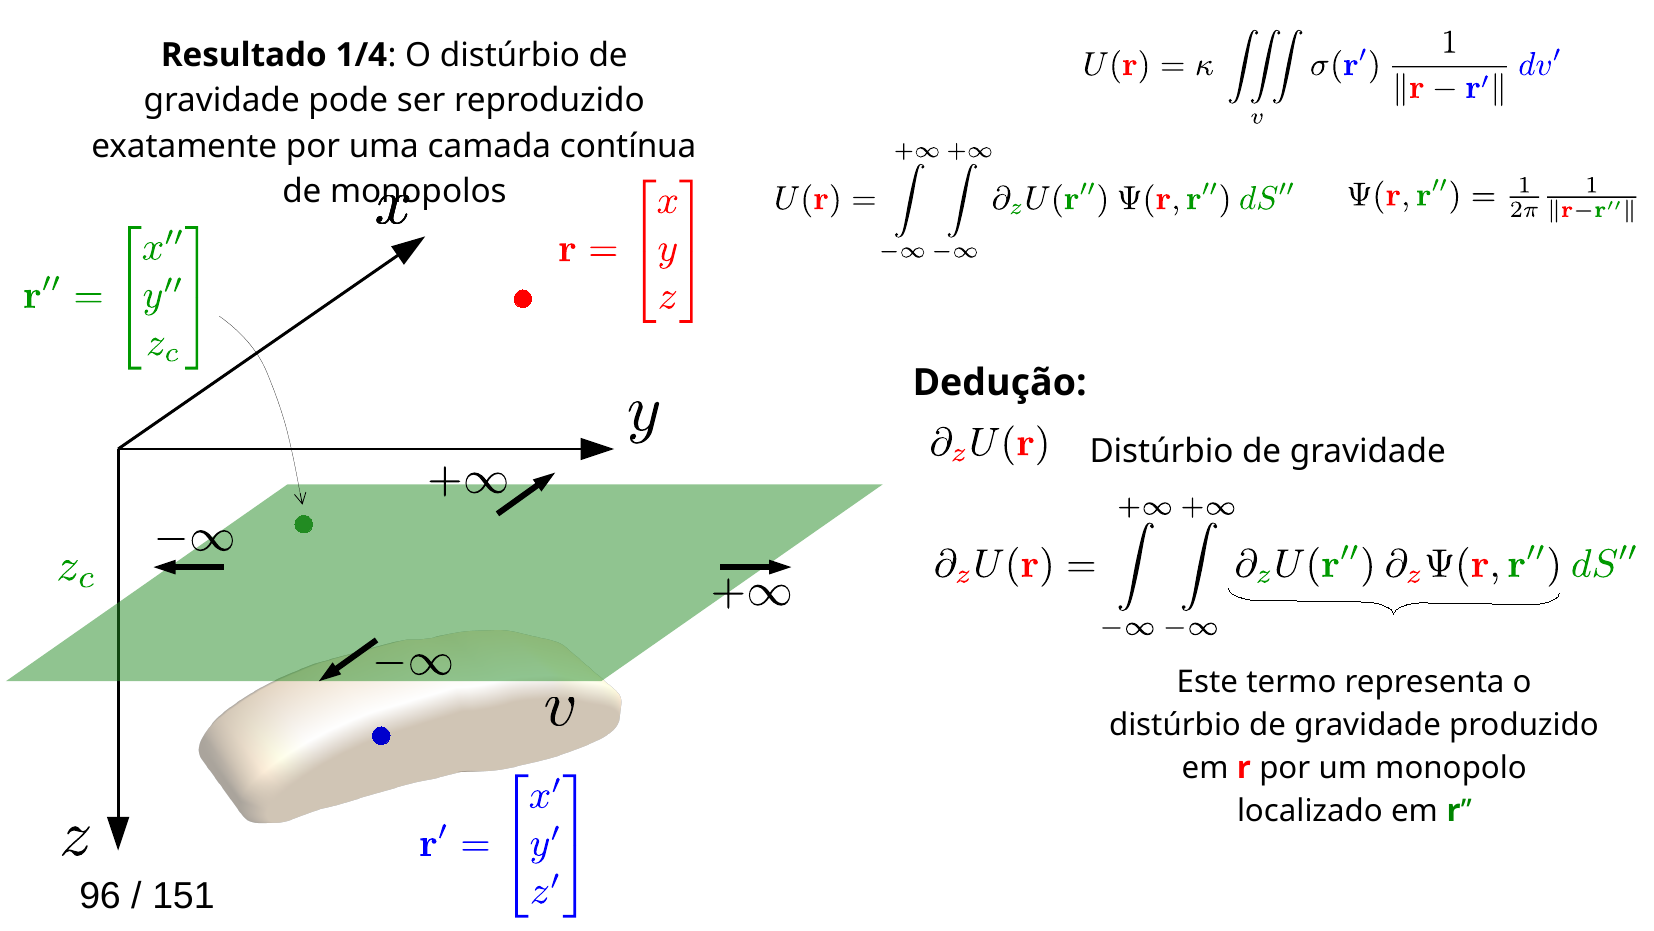

Resultado 1/4: O distúrbio de gravidade pode ser reproduzido exatamente por uma camada contínua de monopolos
Dedução:
Distúrbio de gravidade
Este termo representa o distúrbio de gravidade produzido em r por um monopolo localizado em r’’